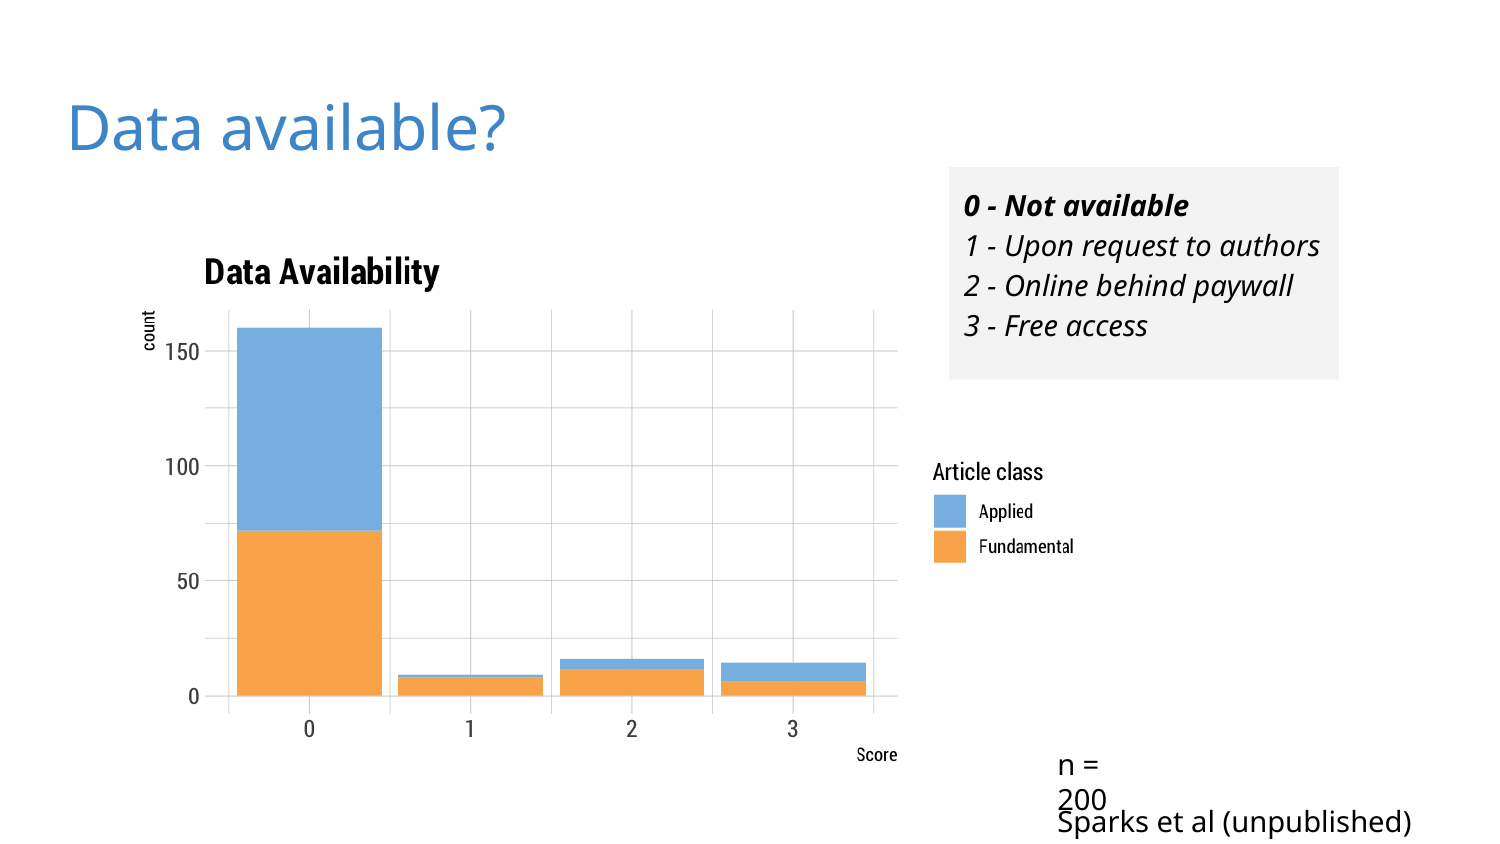

# Data available?
0 - Not available
1 - Upon request to authors
2 - Online behind paywall
3 - Free access
n = 200
Sparks et al (unpublished)